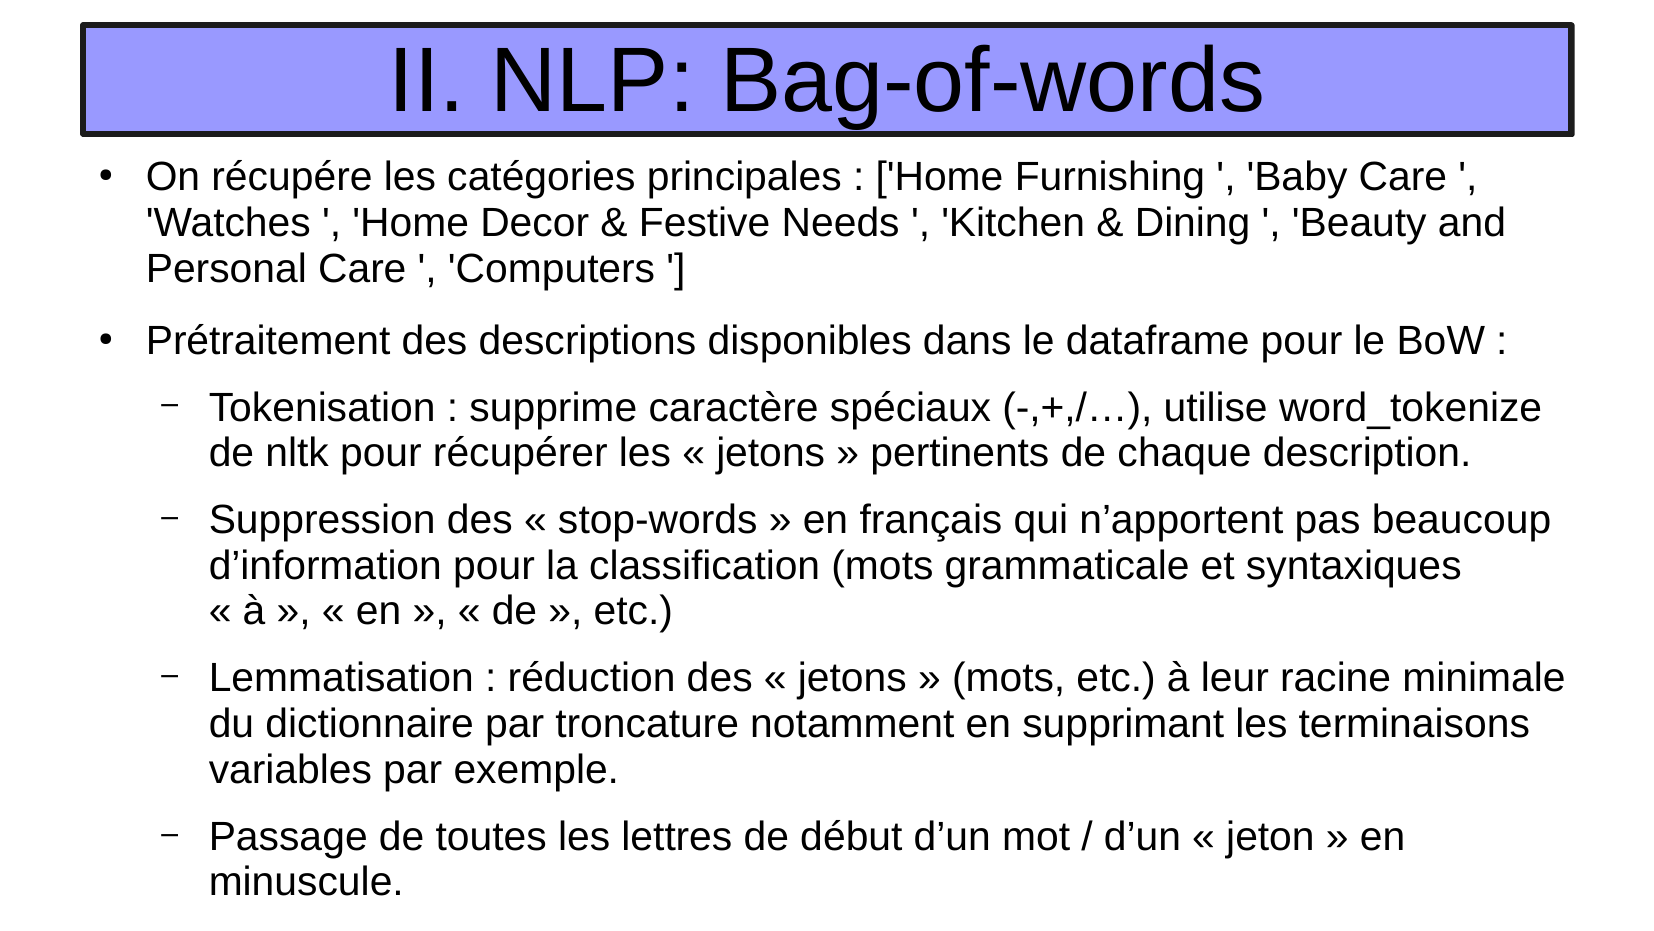

II. NLP: Bag-of-words
#
On récupére les catégories principales : ['Home Furnishing ', 'Baby Care ', 'Watches ', 'Home Decor & Festive Needs ', 'Kitchen & Dining ', 'Beauty and Personal Care ', 'Computers ']
Prétraitement des descriptions disponibles dans le dataframe pour le BoW :
Tokenisation : supprime caractère spéciaux (-,+,/…), utilise word_tokenize de nltk pour récupérer les « jetons » pertinents de chaque description.
Suppression des « stop-words » en français qui n’apportent pas beaucoup d’information pour la classification (mots grammaticale et syntaxiques « à », « en », « de », etc.)
Lemmatisation : réduction des « jetons » (mots, etc.) à leur racine minimale du dictionnaire par troncature notamment en supprimant les terminaisons variables par exemple.
Passage de toutes les lettres de début d’un mot / d’un « jeton » en minuscule.